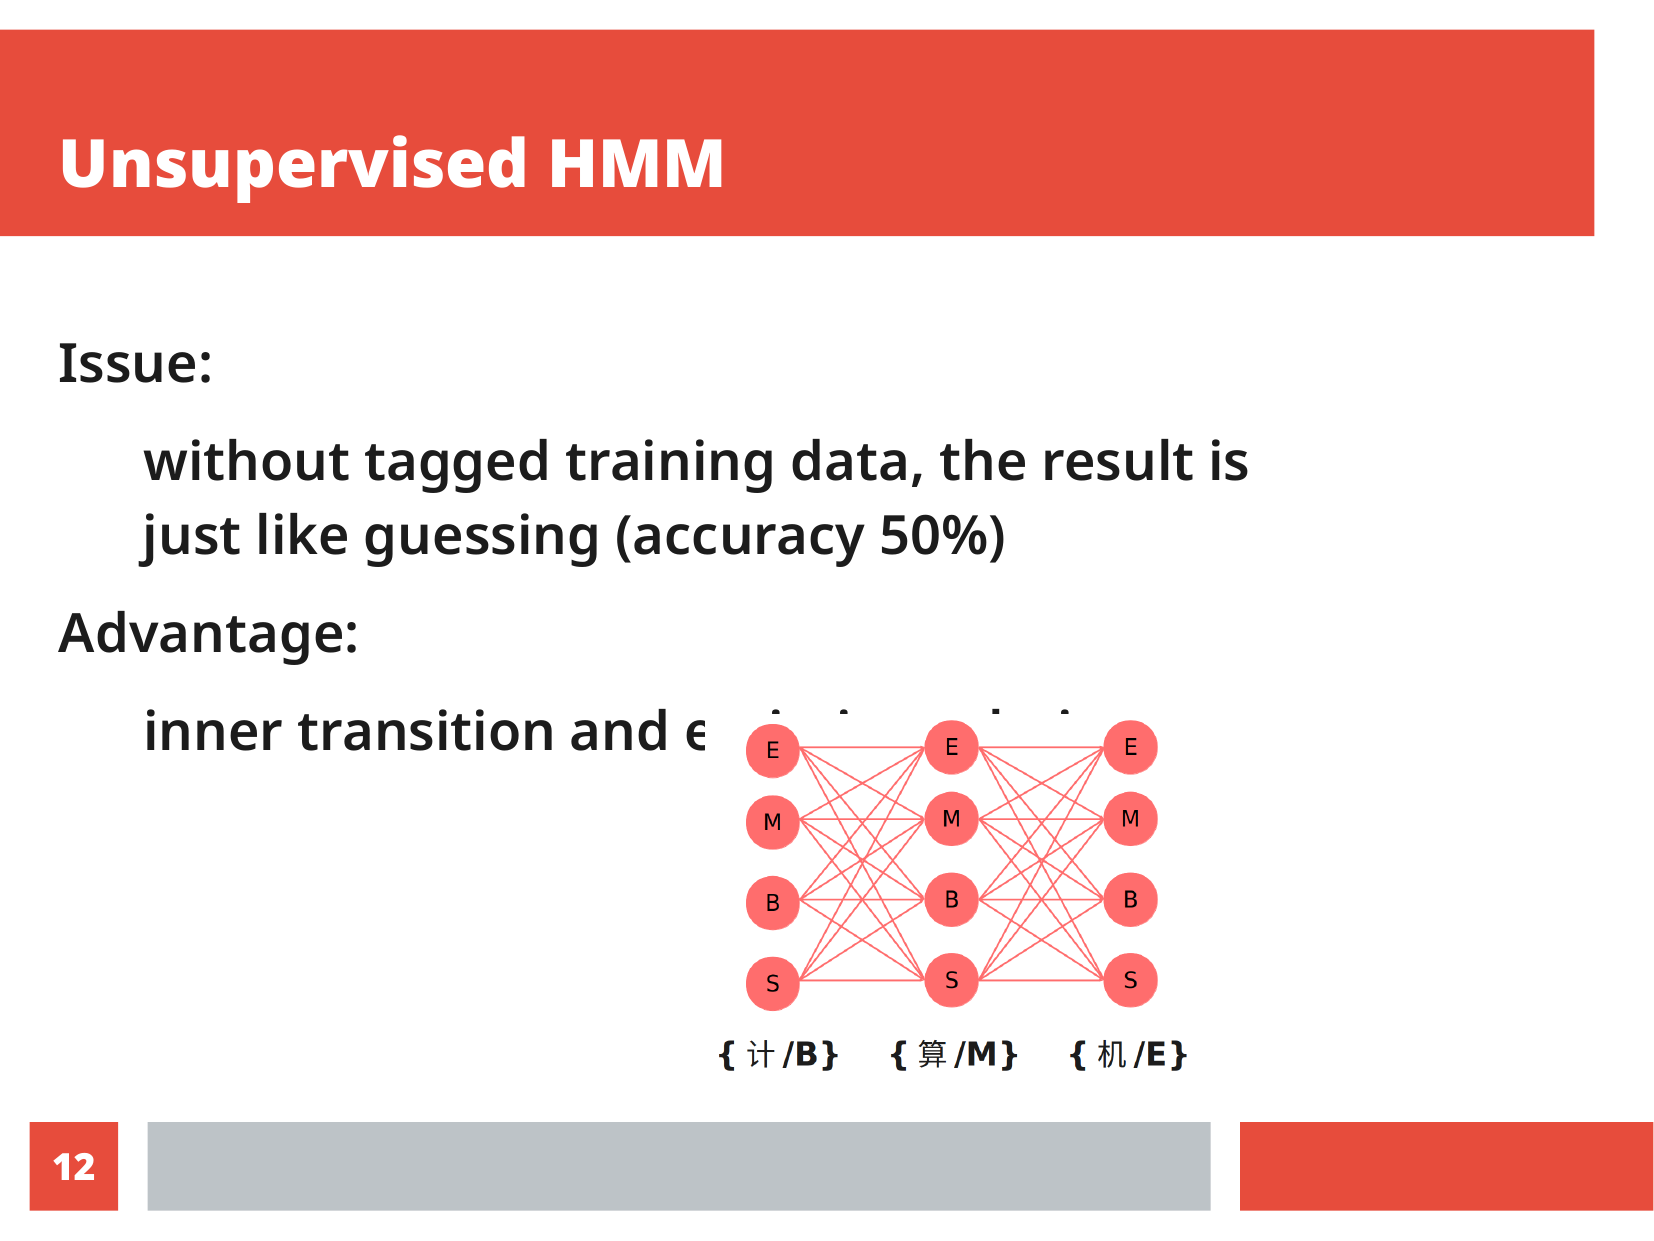

# Unsupervised HMM
Issue:
 without tagged training data, the result is
 just like guessing (accuracy 50%)
Advantage:
 inner transition and emission relations
12